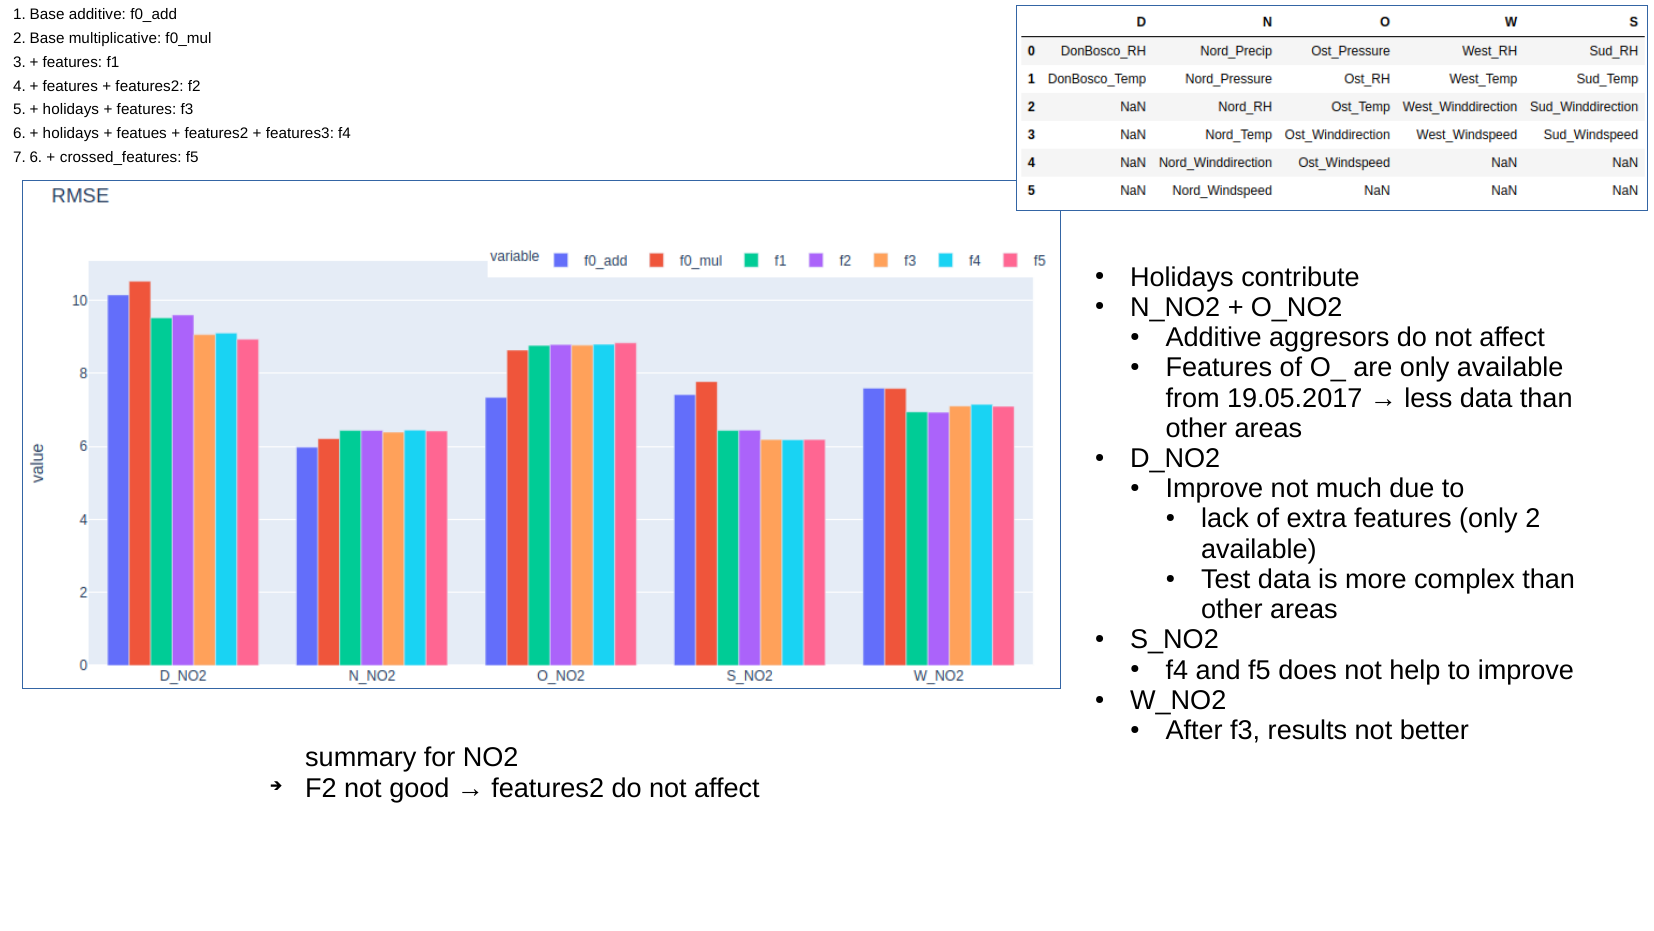

# Base additive: f0_add
 Base multiplicative: f0_mul
 + features: f1
 + features + features2: f2
 + holidays + features: f3
 + holidays + featues + features2 + features3: f4
 6. + crossed_features: f5
Holidays contribute
N_NO2 + O_NO2
Additive aggresors do not affect
Features of O_ are only available from 19.05.2017 → less data than other areas
D_NO2
Improve not much due to
lack of extra features (only 2 available)
Test data is more complex than other areas
S_NO2
f4 and f5 does not help to improve
W_NO2
After f3, results not better
summary for NO2
F2 not good → features2 do not affect